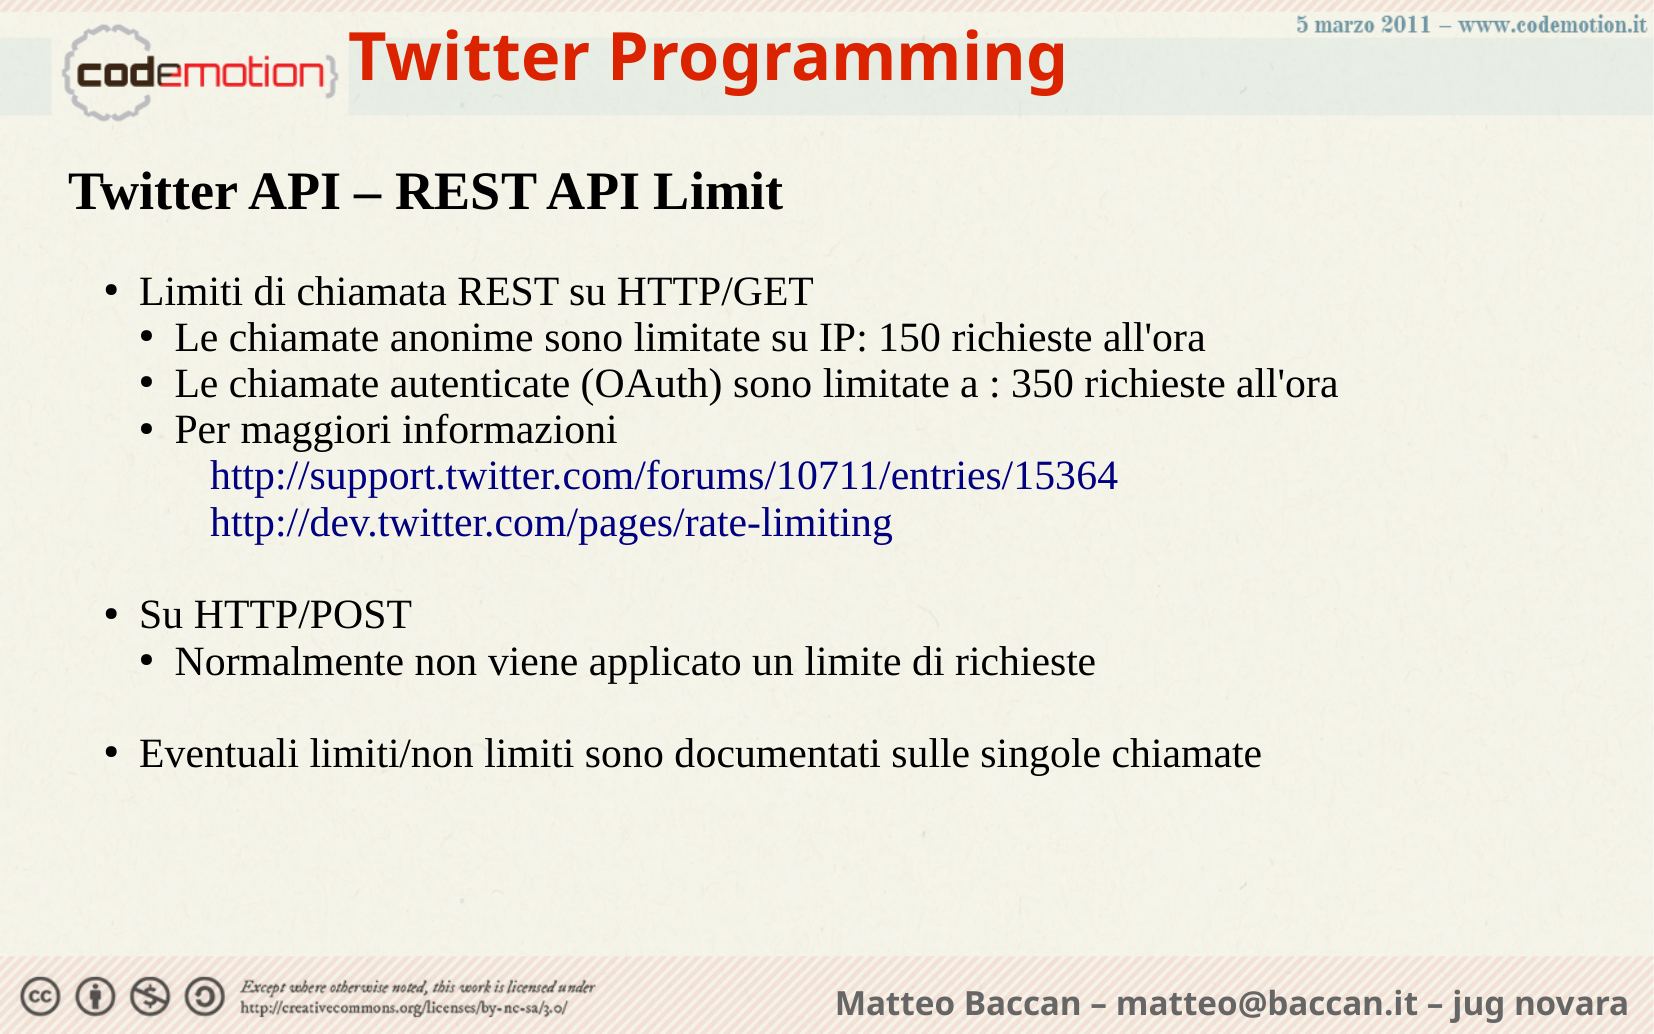

# Twitter Programming
Twitter API – REST API Limit
Limiti di chiamata REST su HTTP/GET
Le chiamate anonime sono limitate su IP: 150 richieste all'ora
Le chiamate autenticate (OAuth) sono limitate a : 350 richieste all'ora
Per maggiori informazioni
http://support.twitter.com/forums/10711/entries/15364
http://dev.twitter.com/pages/rate-limiting
Su HTTP/POST
Normalmente non viene applicato un limite di richieste
Eventuali limiti/non limiti sono documentati sulle singole chiamate
16
Twitter Programming - Matteo Baccan - matteo@baccan.it